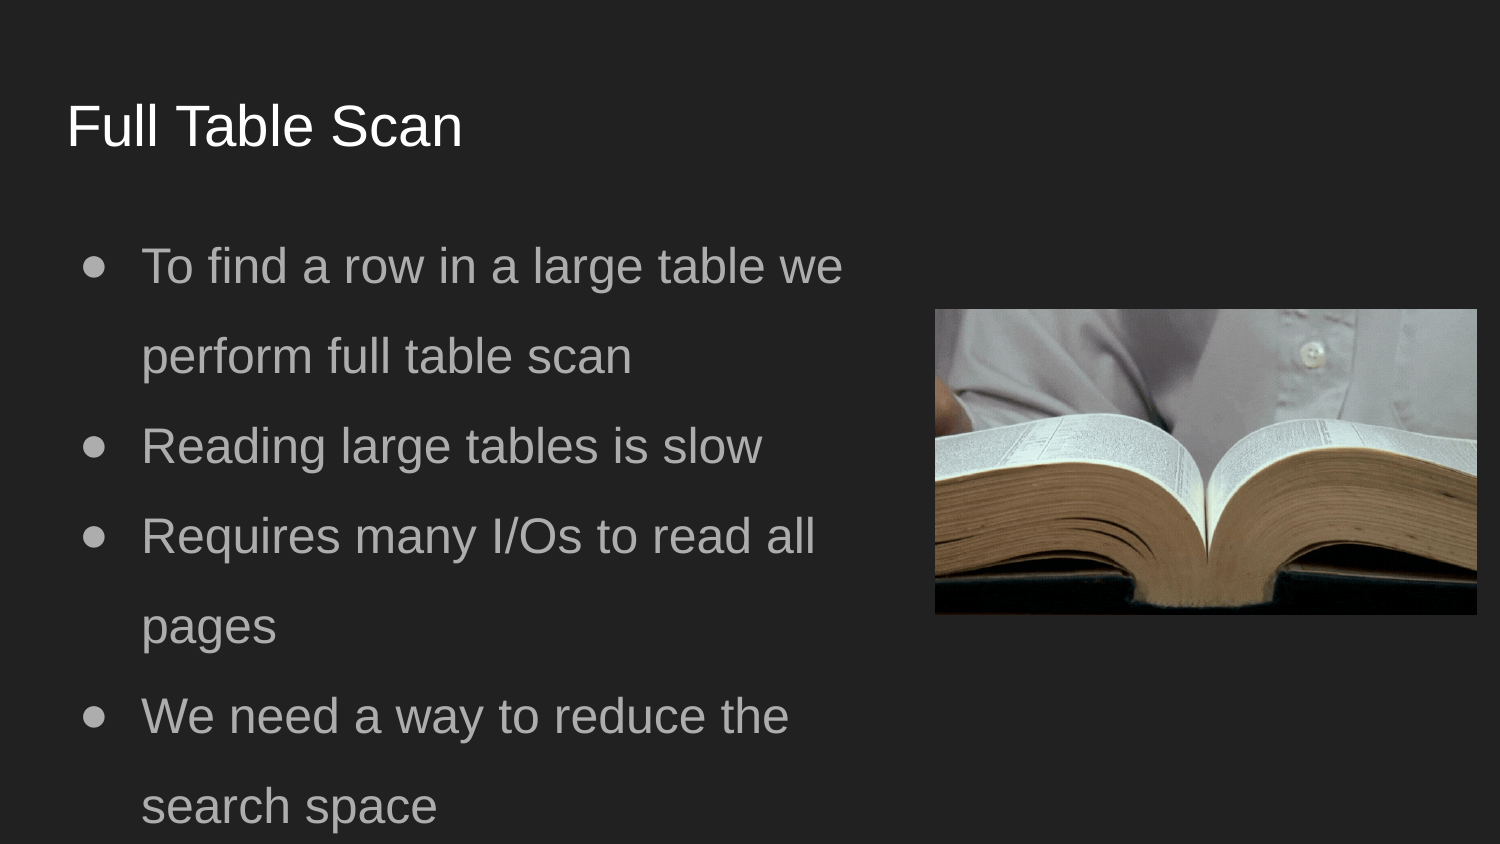

# Full Table Scan
To find a row in a large table we perform full table scan
Reading large tables is slow
Requires many I/Os to read all pages
We need a way to reduce the search space